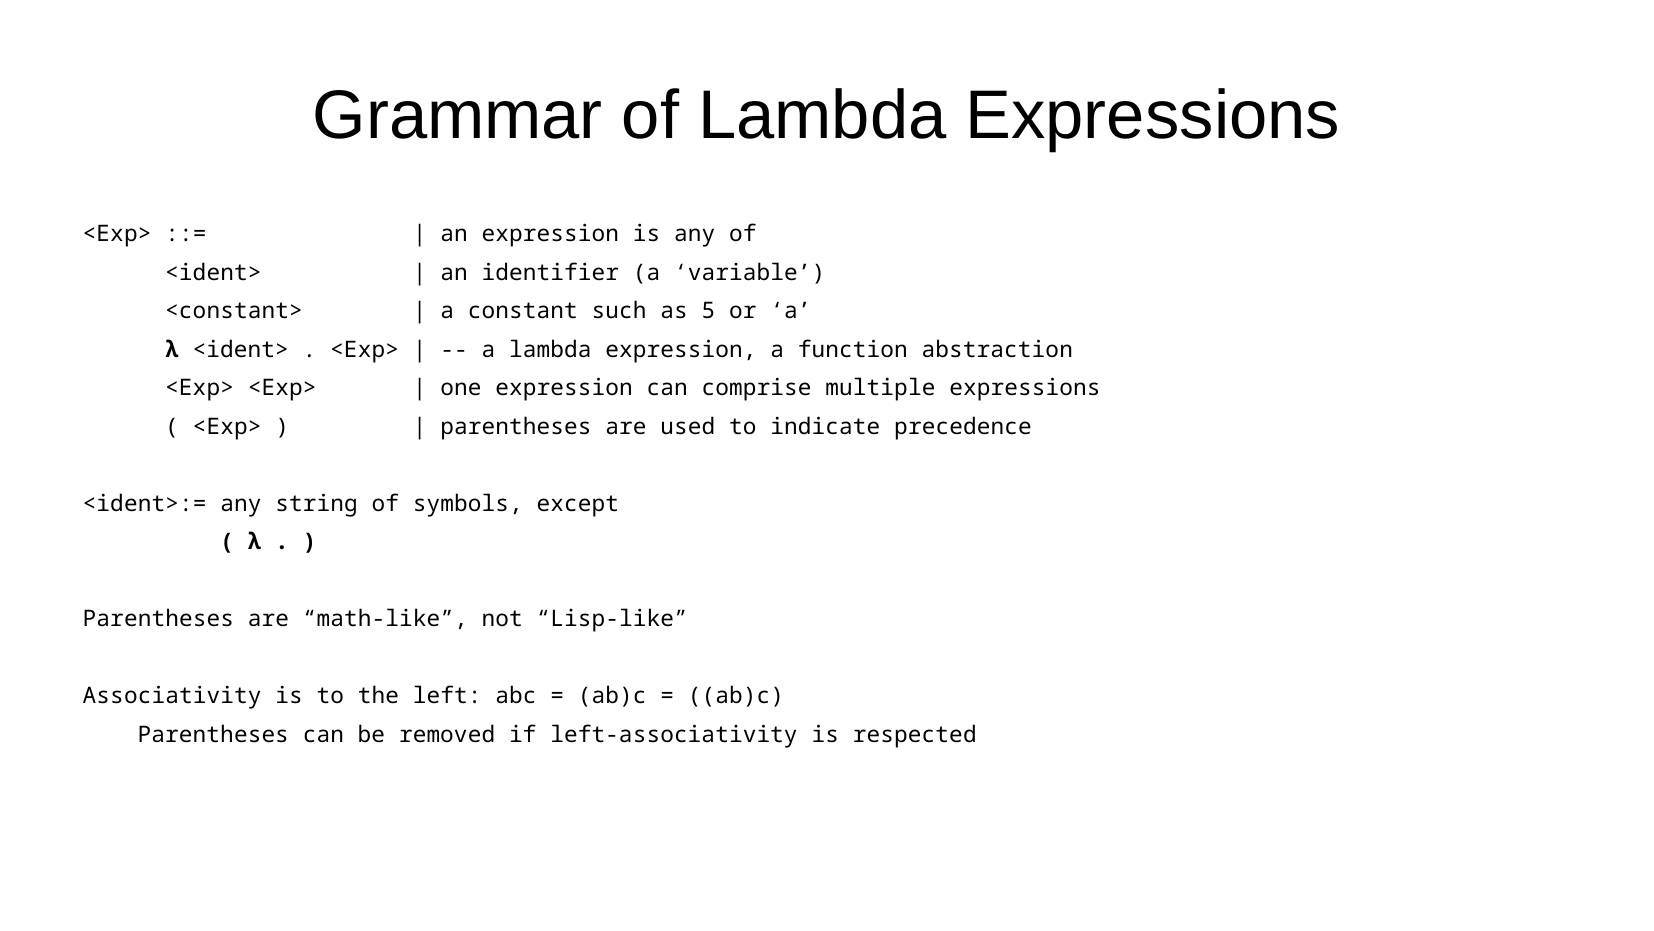

# Grammar of Lambda Expressions
<Exp> ::= | an expression is any of
 <ident> | an identifier (a ‘variable’)
 <constant> | a constant such as 5 or ‘a’
 λ <ident> . <Exp> | -- a lambda expression, a function abstraction
 <Exp> <Exp> | one expression can comprise multiple expressions
 ( <Exp> ) | parentheses are used to indicate precedence
<ident>:= any string of symbols, except
 ( λ . )
Parentheses are “math-like”, not “Lisp-like”
Associativity is to the left: abc = (ab)c = ((ab)c)
 Parentheses can be removed if left-associativity is respected